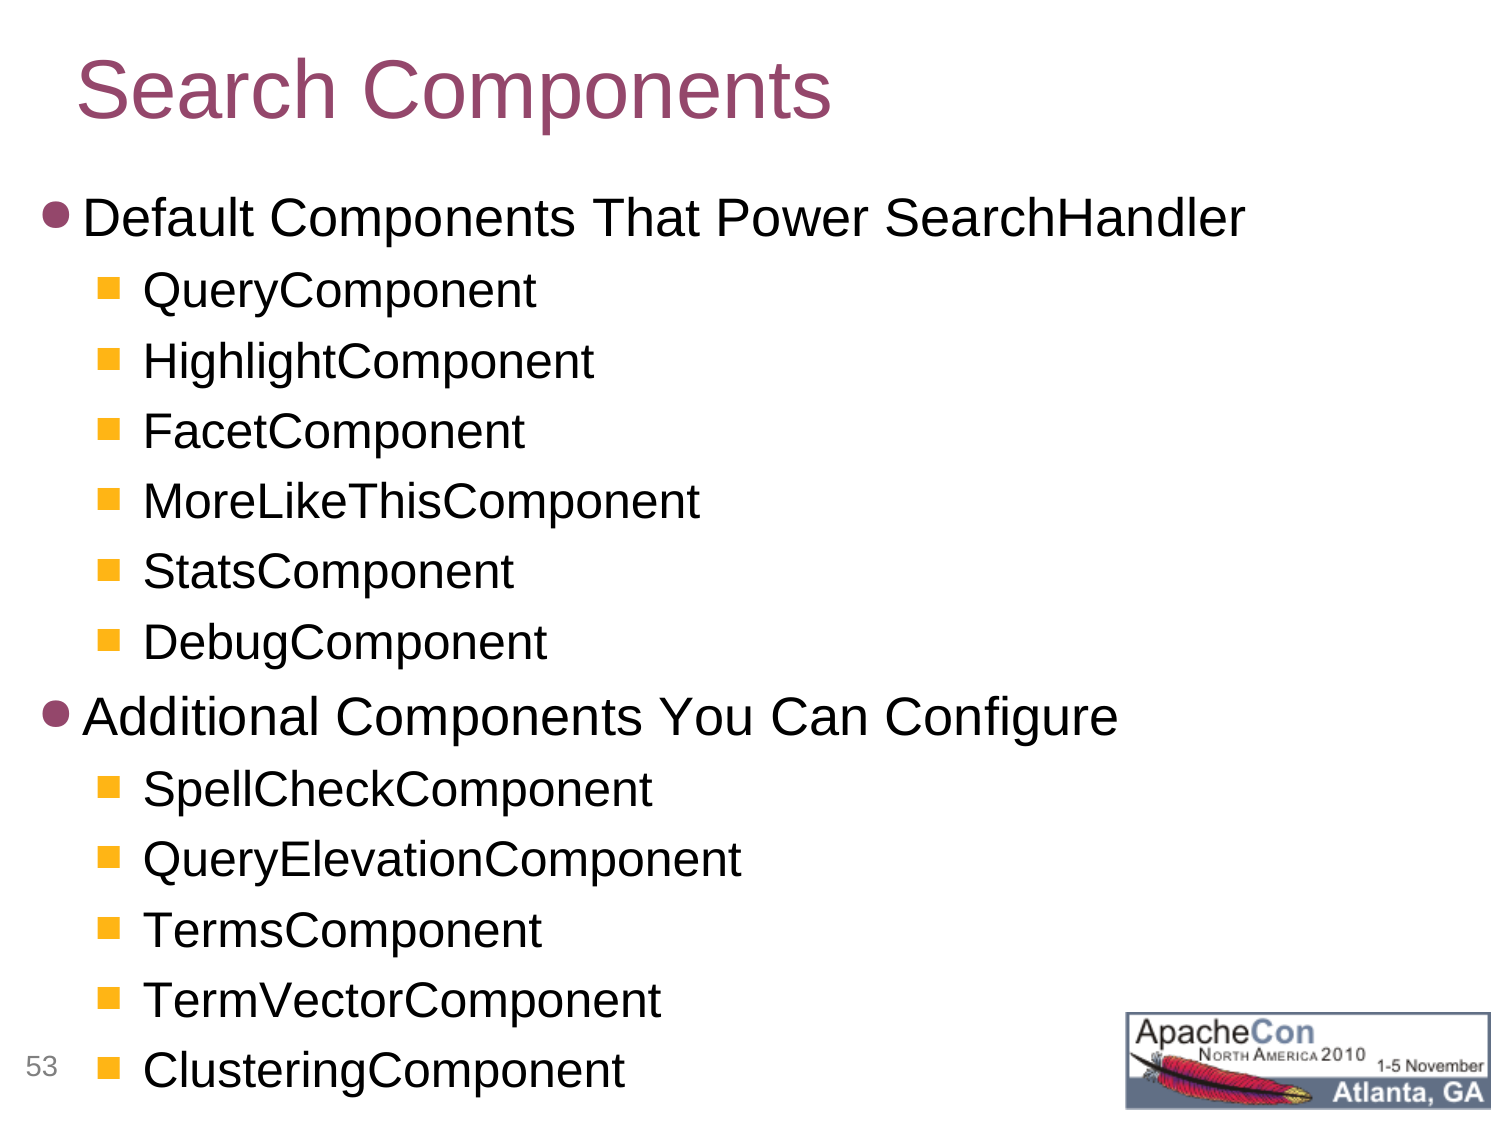

# Search Components
Default Components That Power SearchHandler
QueryComponent
HighlightComponent
FacetComponent
MoreLikeThisComponent
StatsComponent
DebugComponent
Additional Components You Can Configure
SpellCheckComponent
QueryElevationComponent
TermsComponent
TermVectorComponent
ClusteringComponent
53